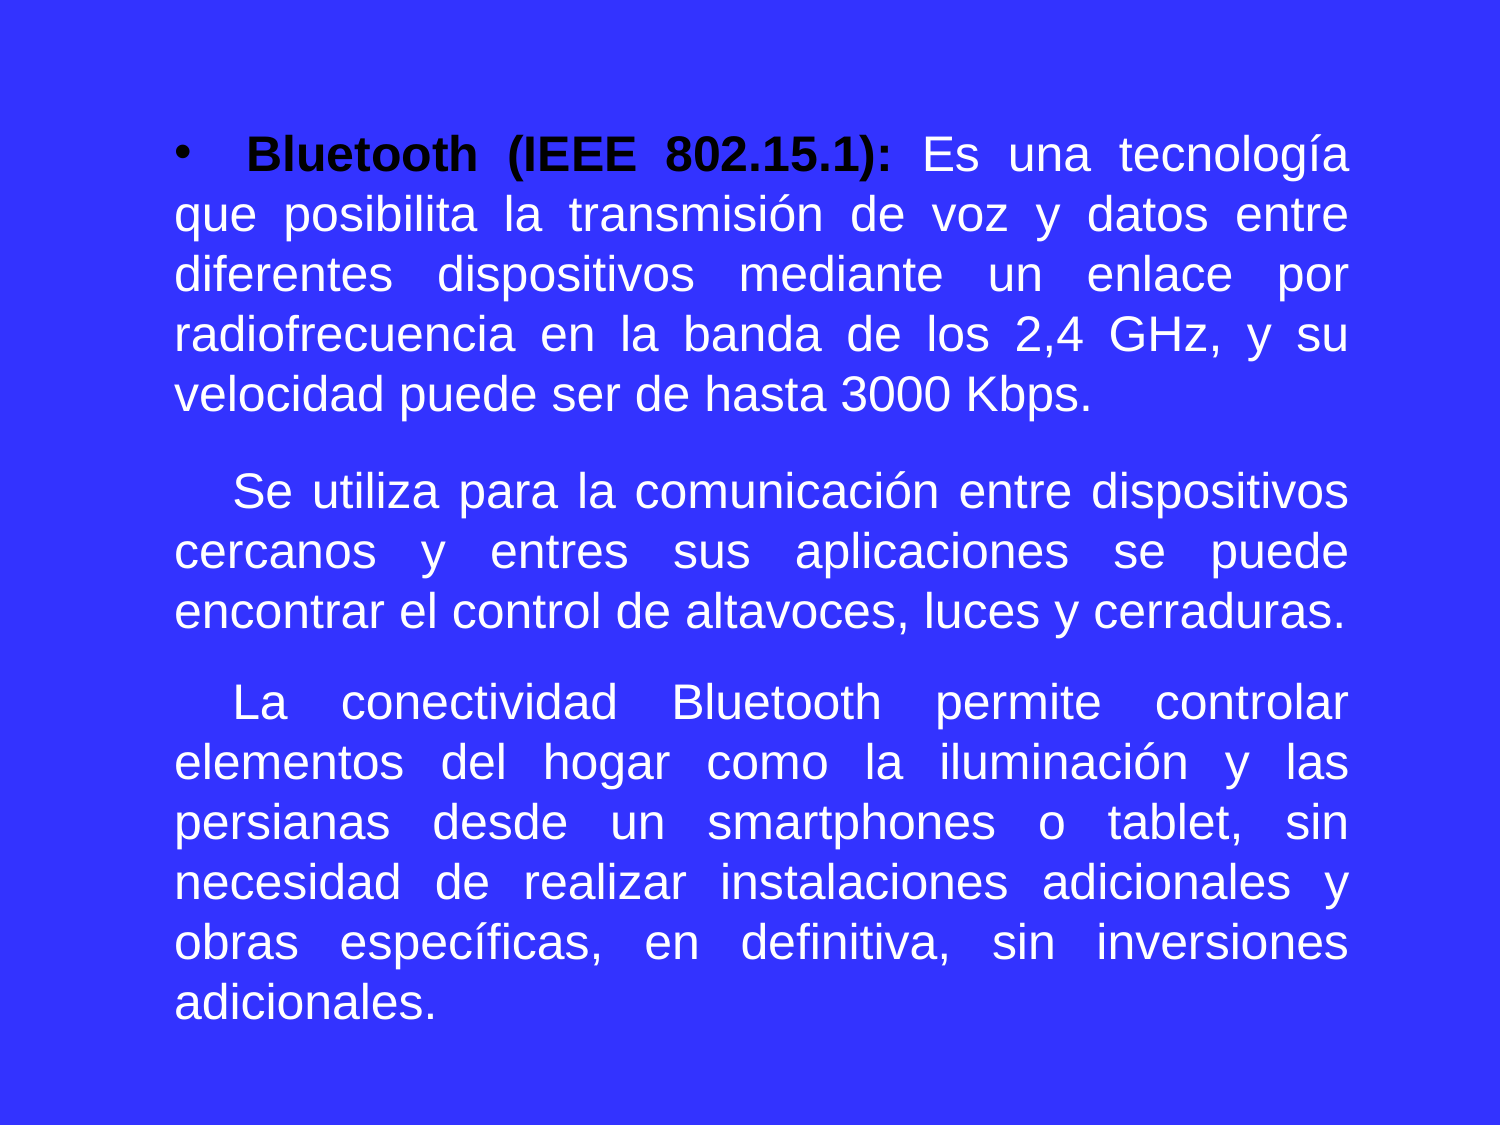

Bluetooth (IEEE 802.15.1): Es una tecnología que posibilita la transmisión de voz y datos entre diferentes dispositivos mediante un enlace por radiofrecuencia en la banda de los 2,4 GHz, y su velocidad puede ser de hasta 3000 Kbps.
	Se utiliza para la comunicación entre dispositivos cercanos y entres sus aplicaciones se puede encontrar el control de altavoces, luces y cerraduras.
	La conectividad Bluetooth permite controlar elementos del hogar como la iluminación y las persianas desde un smartphones o tablet, sin necesidad de realizar instalaciones adicionales y obras específicas, en definitiva, sin inversiones adicionales.